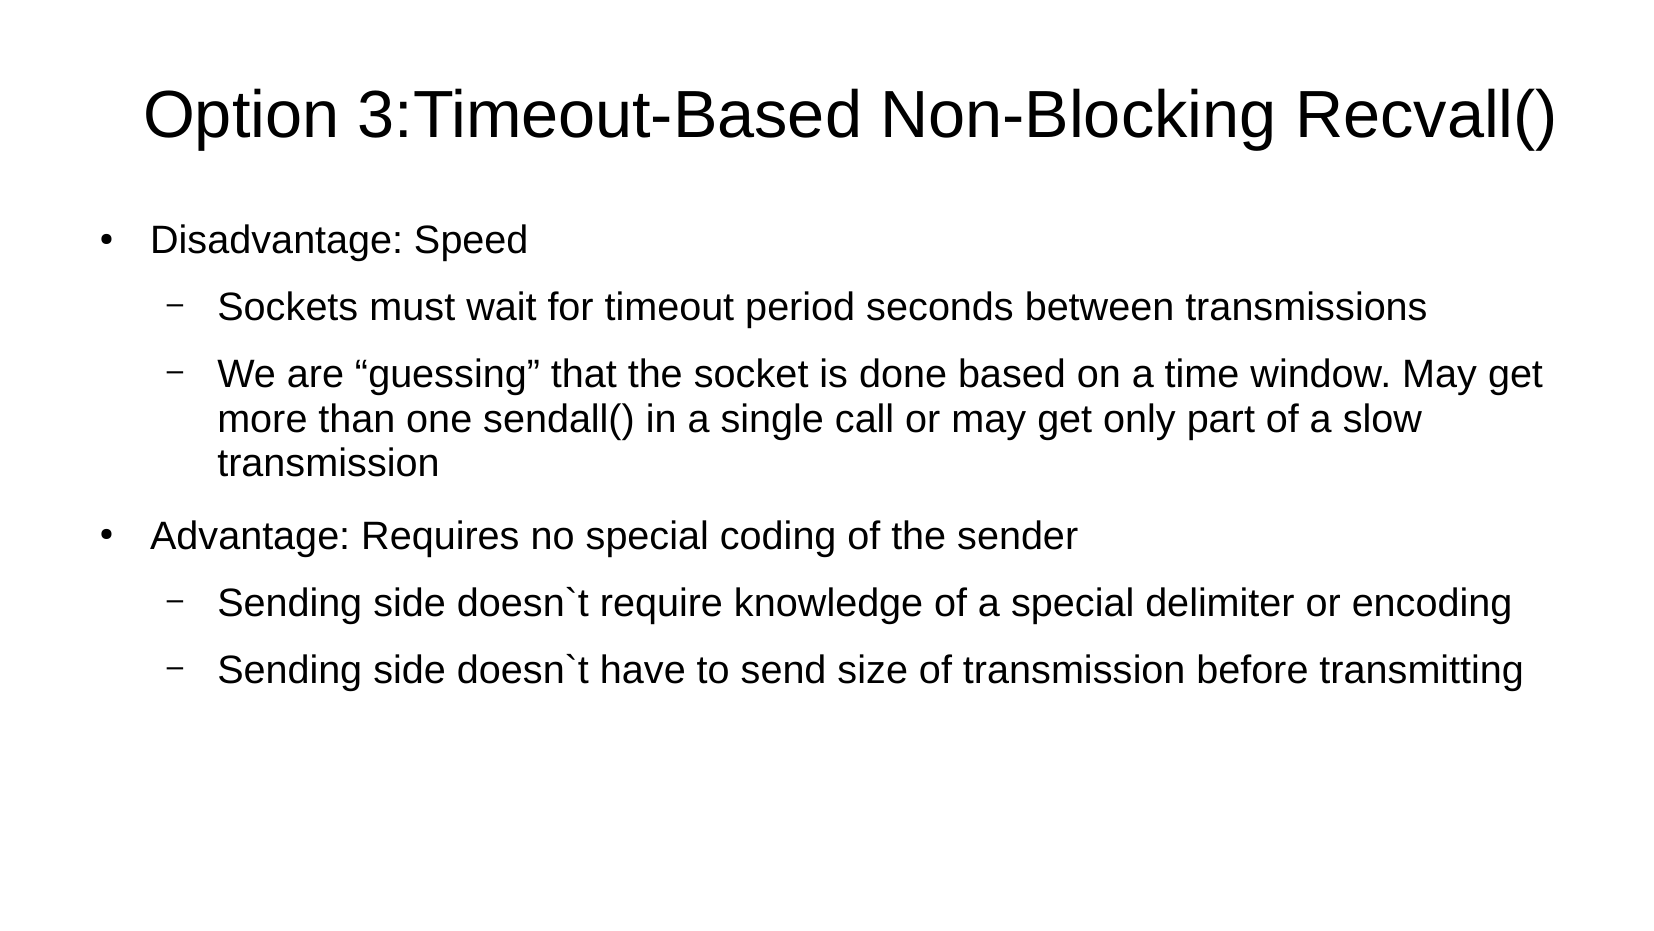

# Option 3:Timeout-Based Non-Blocking Recvall()
Disadvantage: Speed
Sockets must wait for timeout period seconds between transmissions
We are “guessing” that the socket is done based on a time window. May get more than one sendall() in a single call or may get only part of a slow transmission
Advantage: Requires no special coding of the sender
Sending side doesn`t require knowledge of a special delimiter or encoding
Sending side doesn`t have to send size of transmission before transmitting